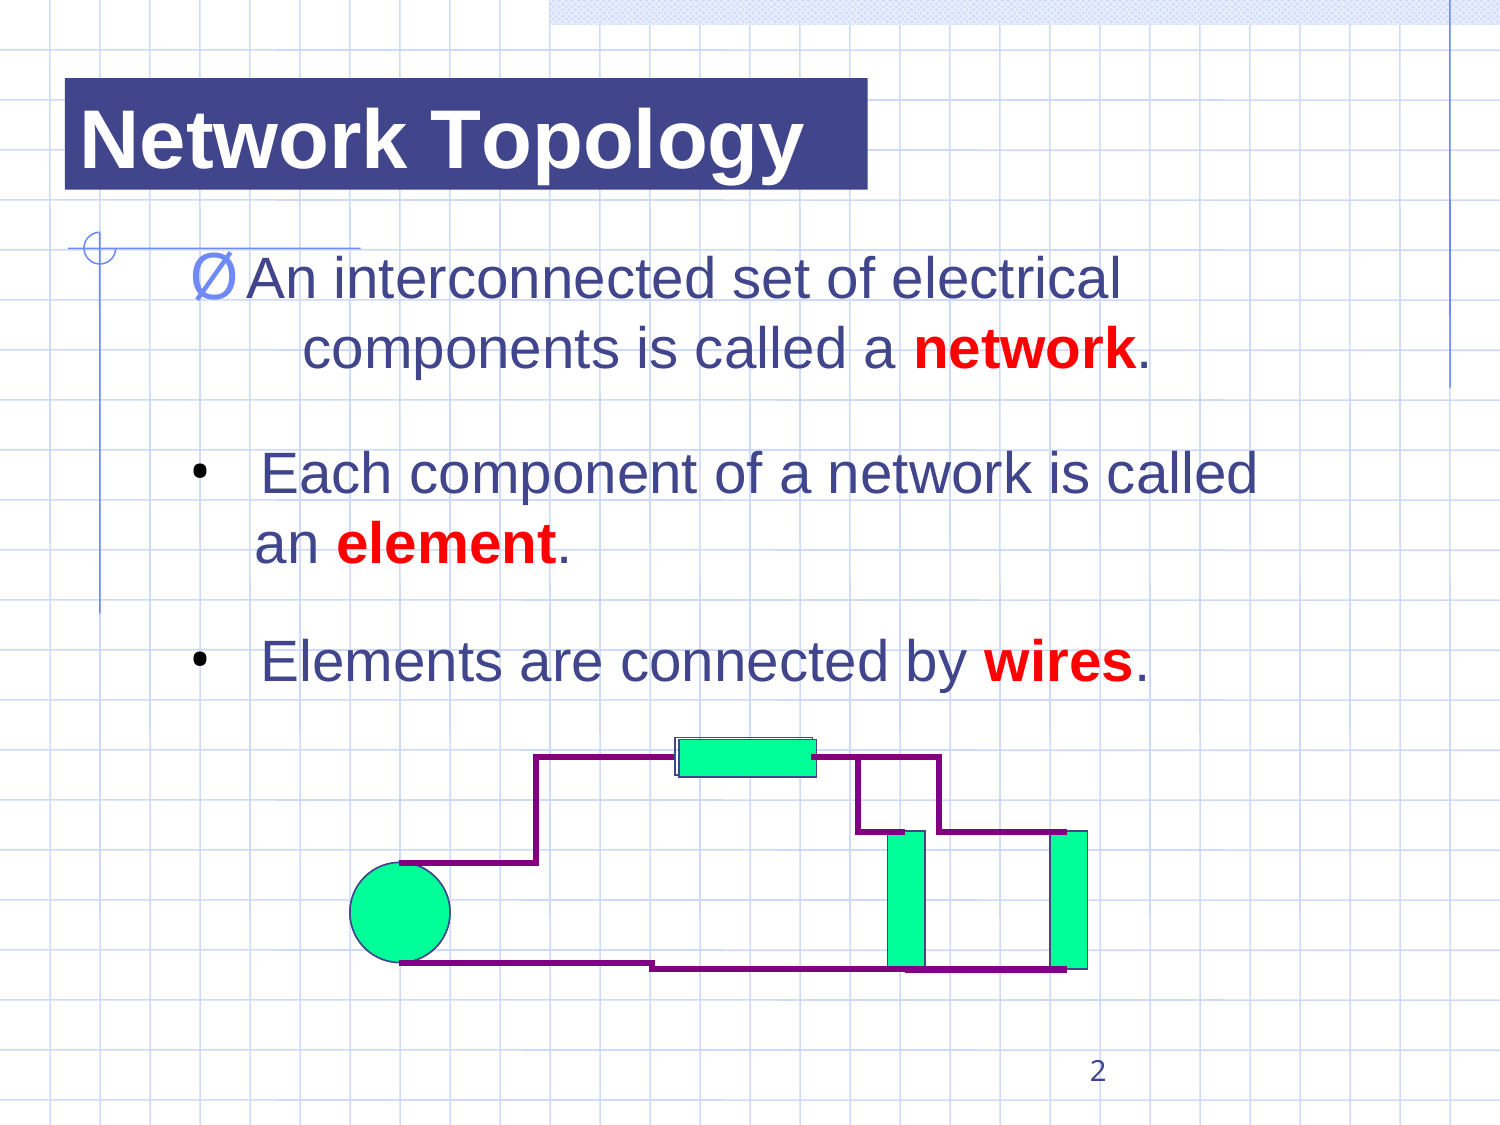

# Network Topology
An interconnected set of electrical components is called a network.
 Each component of a network is called
 an element.
 Elements are connected by wires.